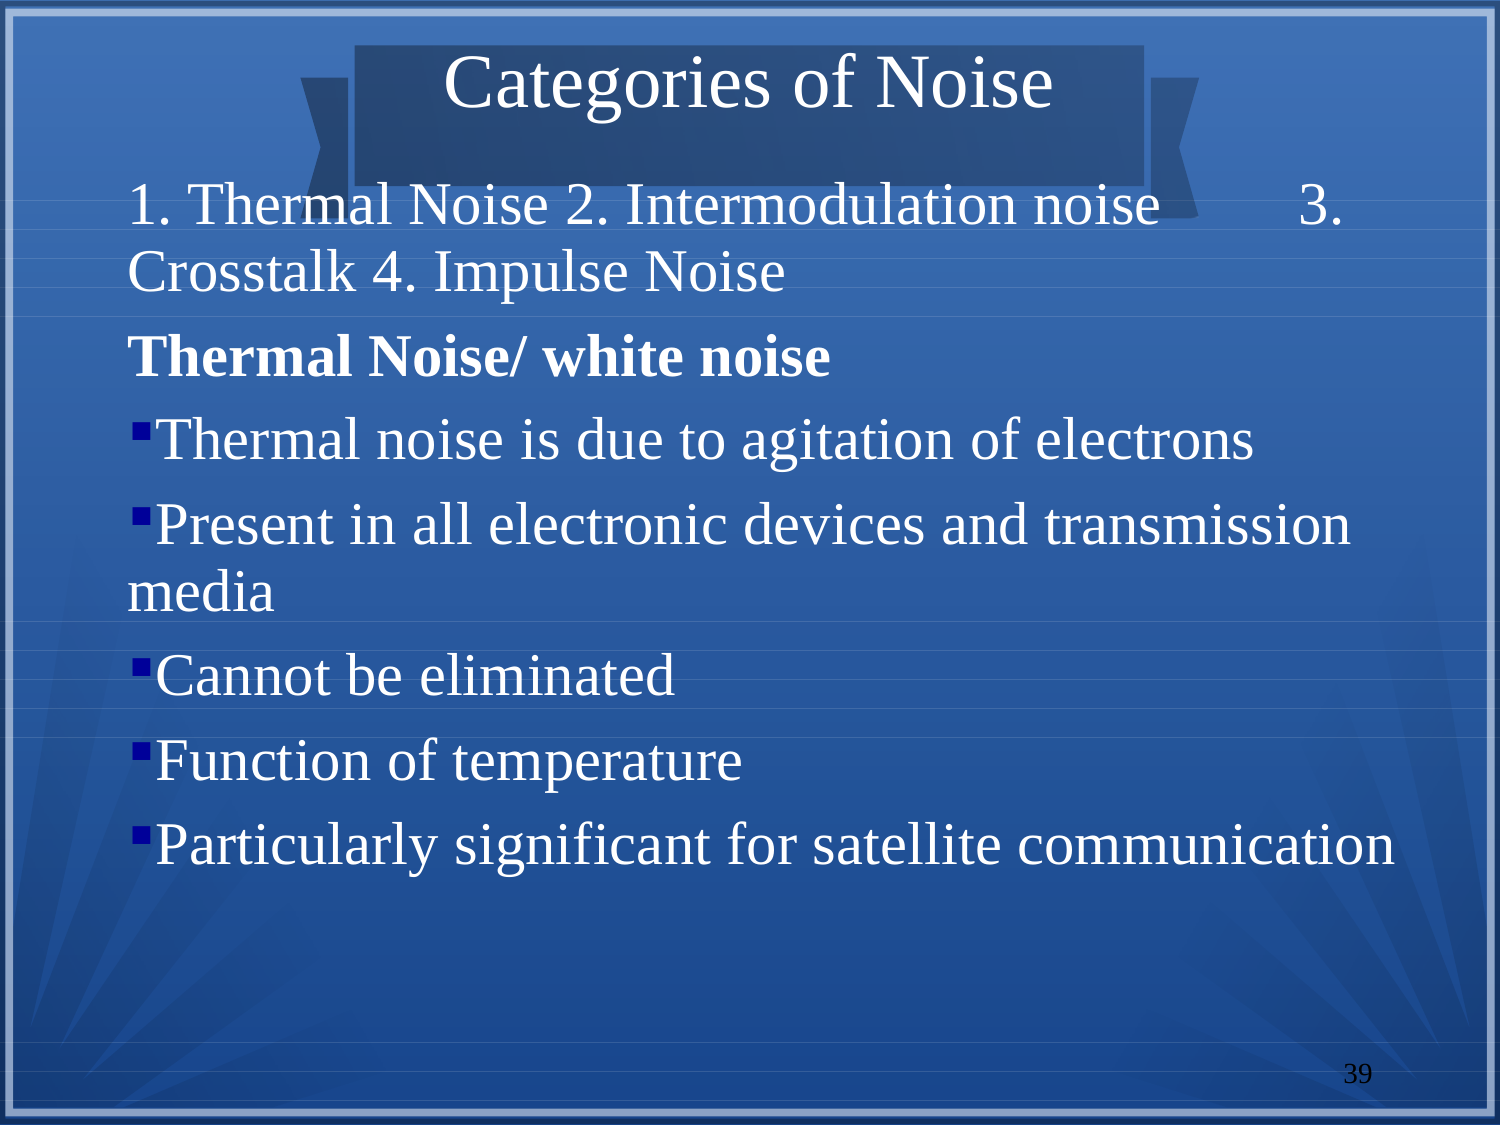

# Categories of Noise
1. Thermal Noise 2. Intermodulation noise 3. Crosstalk 4. Impulse Noise
Thermal Noise/ white noise
Thermal noise is due to agitation of electrons
Present in all electronic devices and transmission media
Cannot be eliminated
Function of temperature
Particularly significant for satellite communication